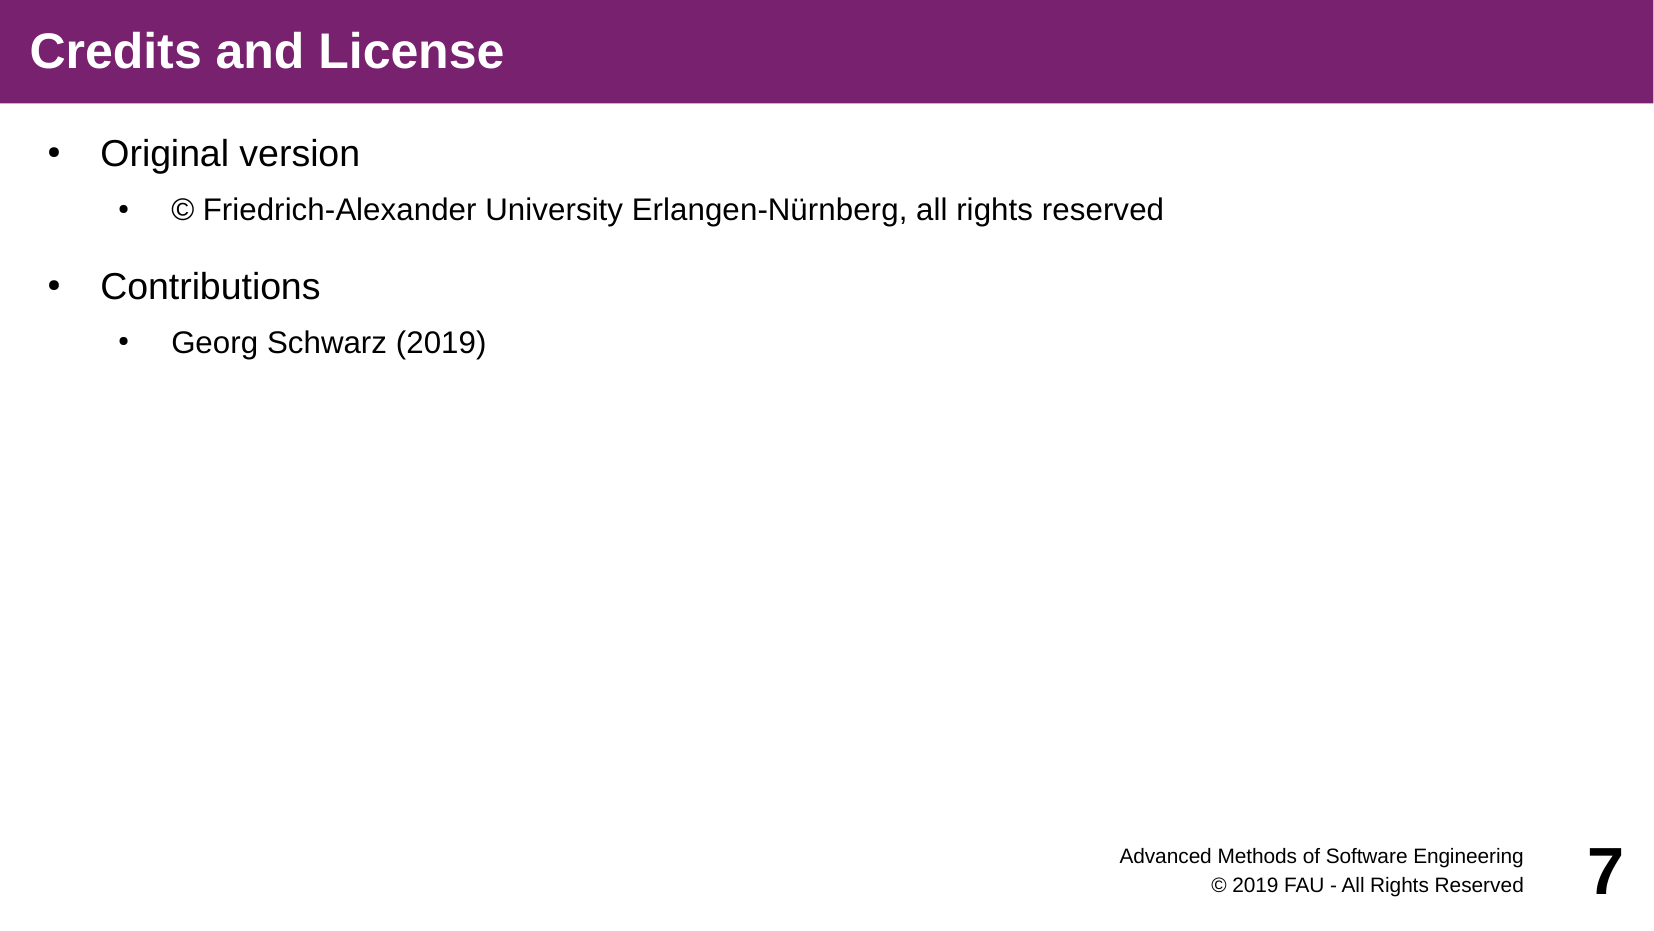

# Credits and License
Original version
© Friedrich-Alexander University Erlangen-Nürnberg, all rights reserved
Contributions
Georg Schwarz (2019)
Advanced Methods of Software Engineering
7
© 2019 FAU - All Rights Reserved